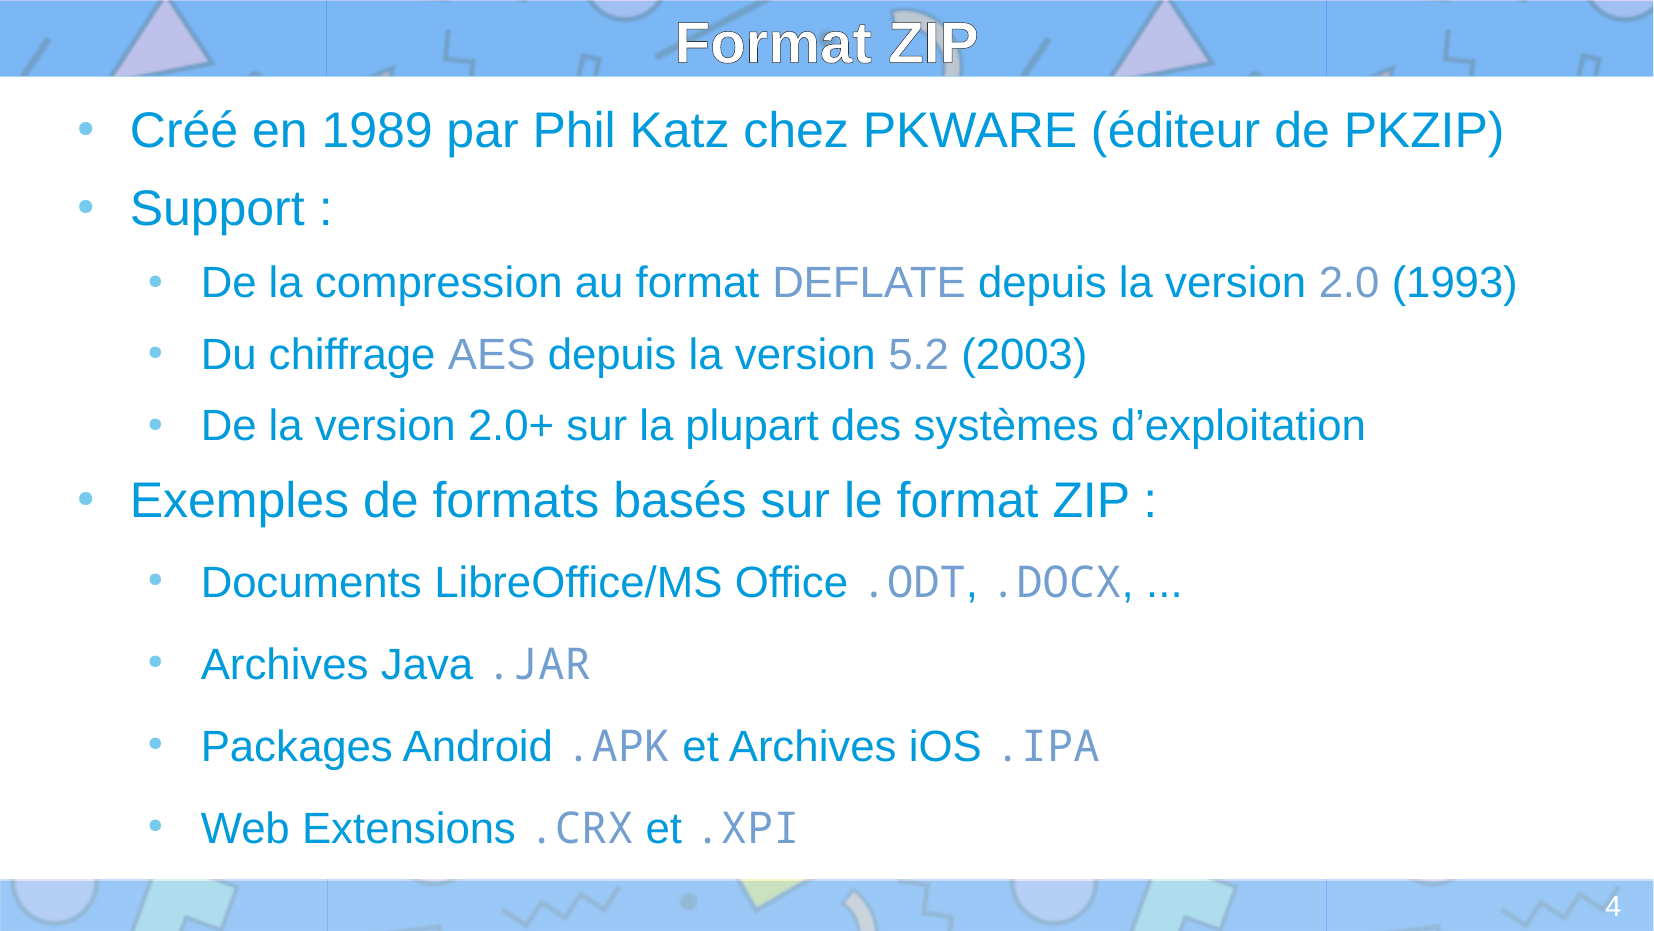

# Format ZIP
Créé en 1989 par Phil Katz chez PKWARE (éditeur de PKZIP)
Support :
De la compression au format DEFLATE depuis la version 2.0 (1993)
Du chiffrage AES depuis la version 5.2 (2003)
De la version 2.0+ sur la plupart des systèmes d’exploitation
Exemples de formats basés sur le format ZIP :
Documents LibreOffice/MS Office .ODT, .DOCX, ...
Archives Java .JAR
Packages Android .APK et Archives iOS .IPA
Web Extensions .CRX et .XPI
4